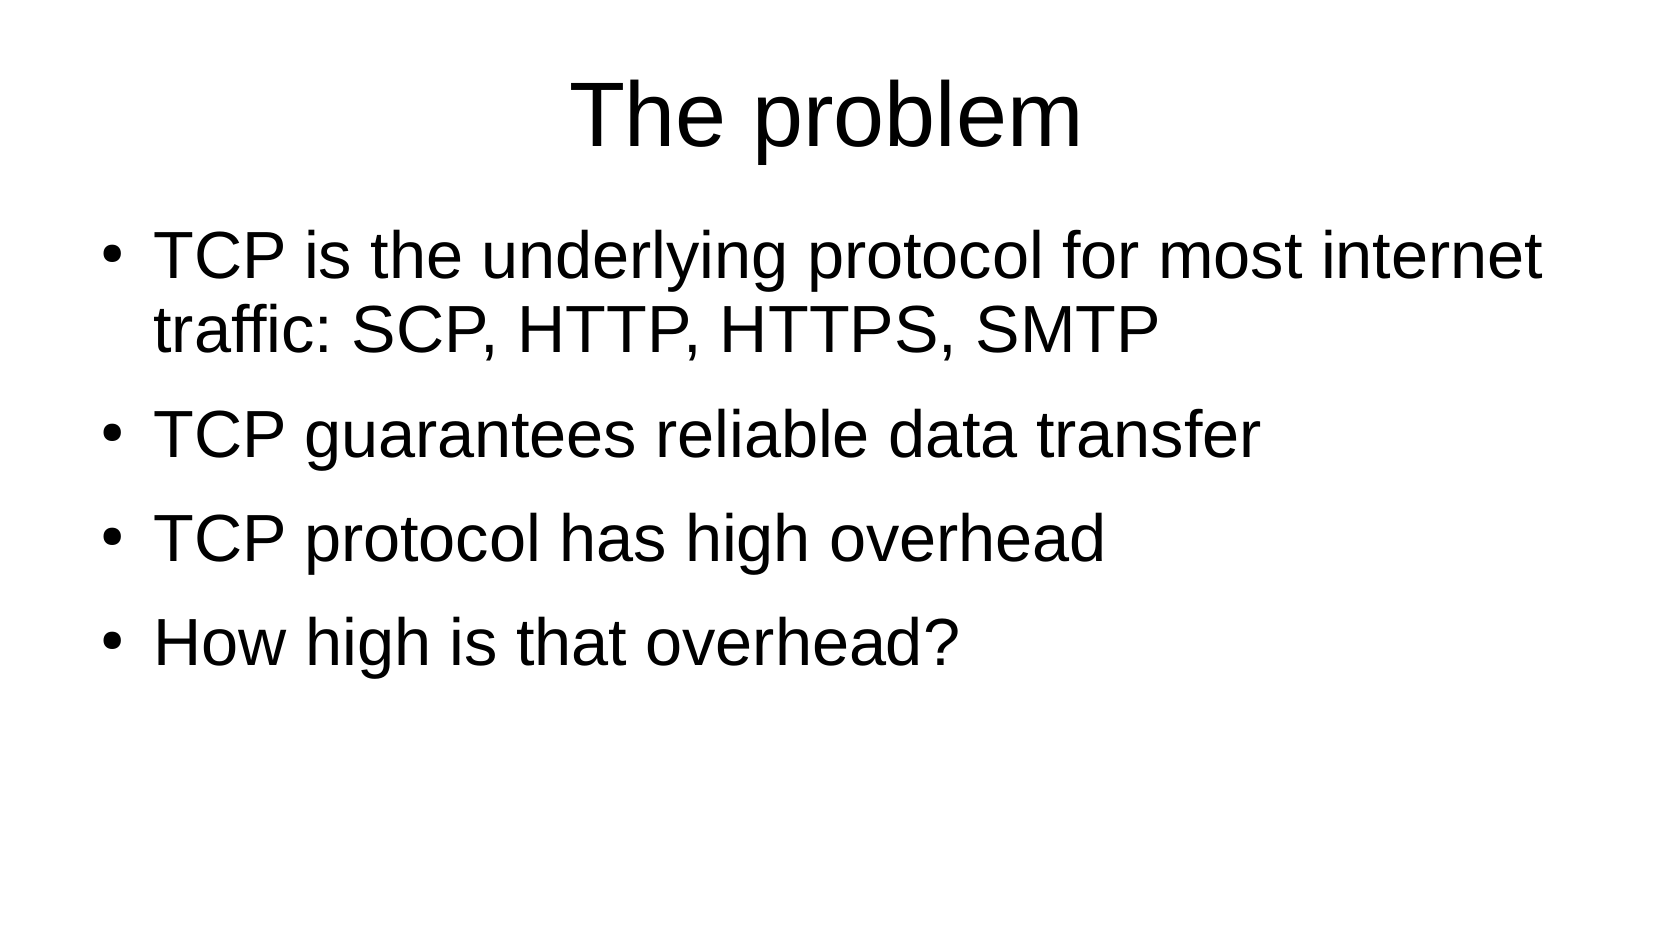

# The problem
TCP is the underlying protocol for most internet traffic: SCP, HTTP, HTTPS, SMTP
TCP guarantees reliable data transfer
TCP protocol has high overhead
How high is that overhead?